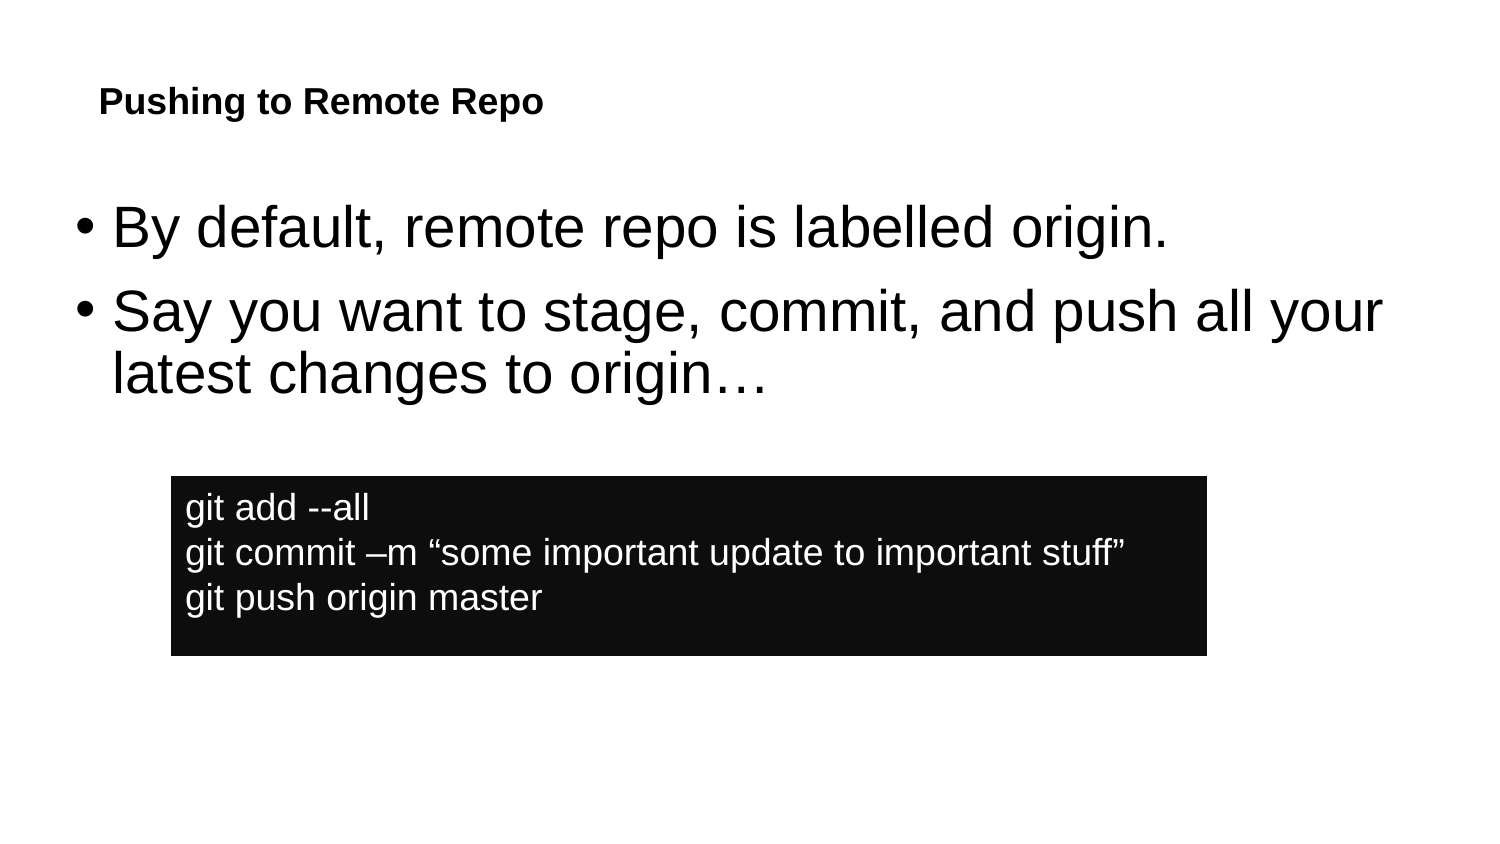

Pushing to Remote Repo
# By default, remote repo is labelled origin.
Say you want to stage, commit, and push all your latest changes to origin…
git add --all
git commit –m “some important update to important stuff”
git push origin master